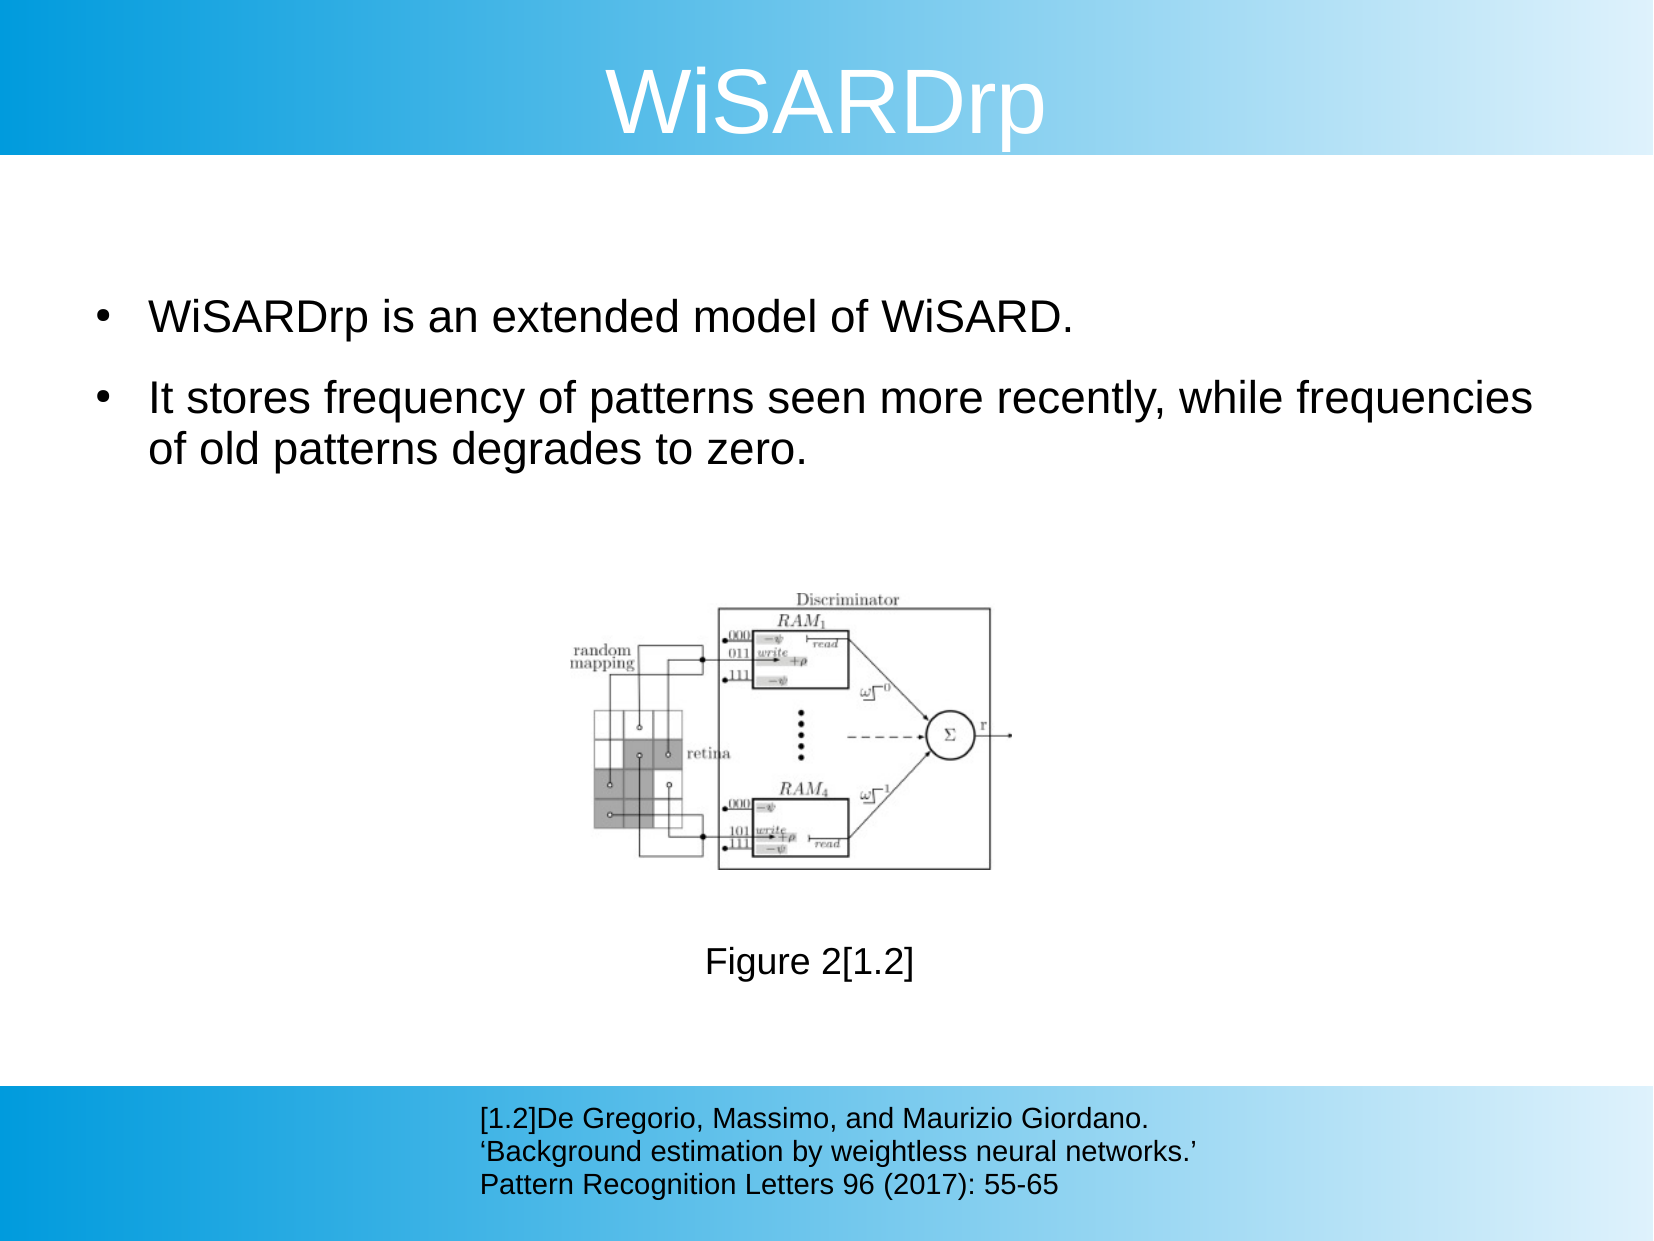

# WiSARDrp
WiSARDrp is an extended model of WiSARD.
It stores frequency of patterns seen more recently, while frequencies of old patterns degrades to zero.
Figure 2[1.2]
[1.2]De Gregorio, Massimo, and Maurizio Giordano. ‘Background estimation by weightless neural networks.’ Pattern Recognition Letters 96 (2017): 55-65